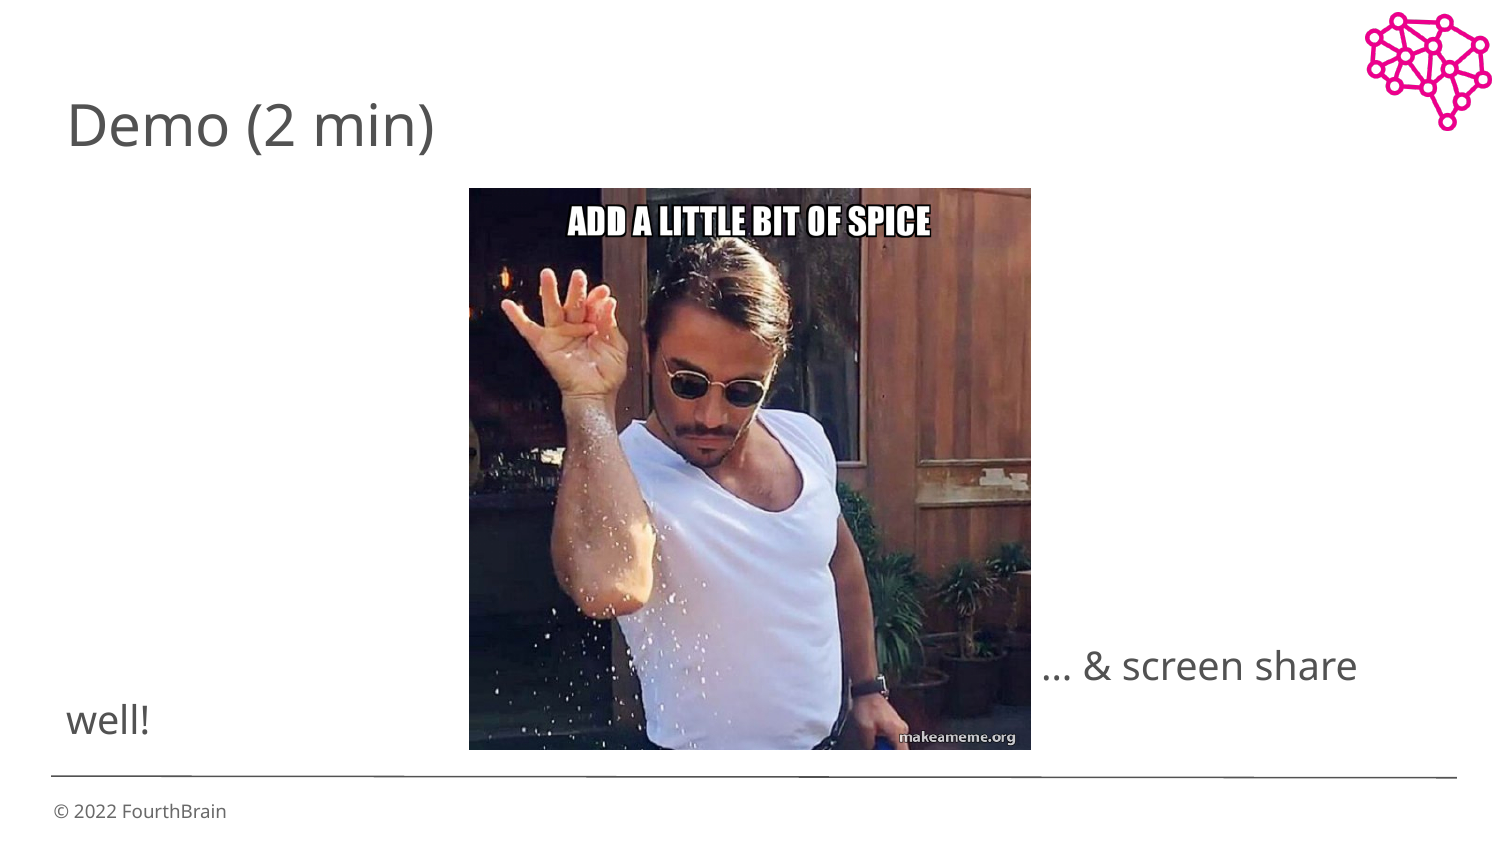

# Demo (2 min)
													… & screen share well!